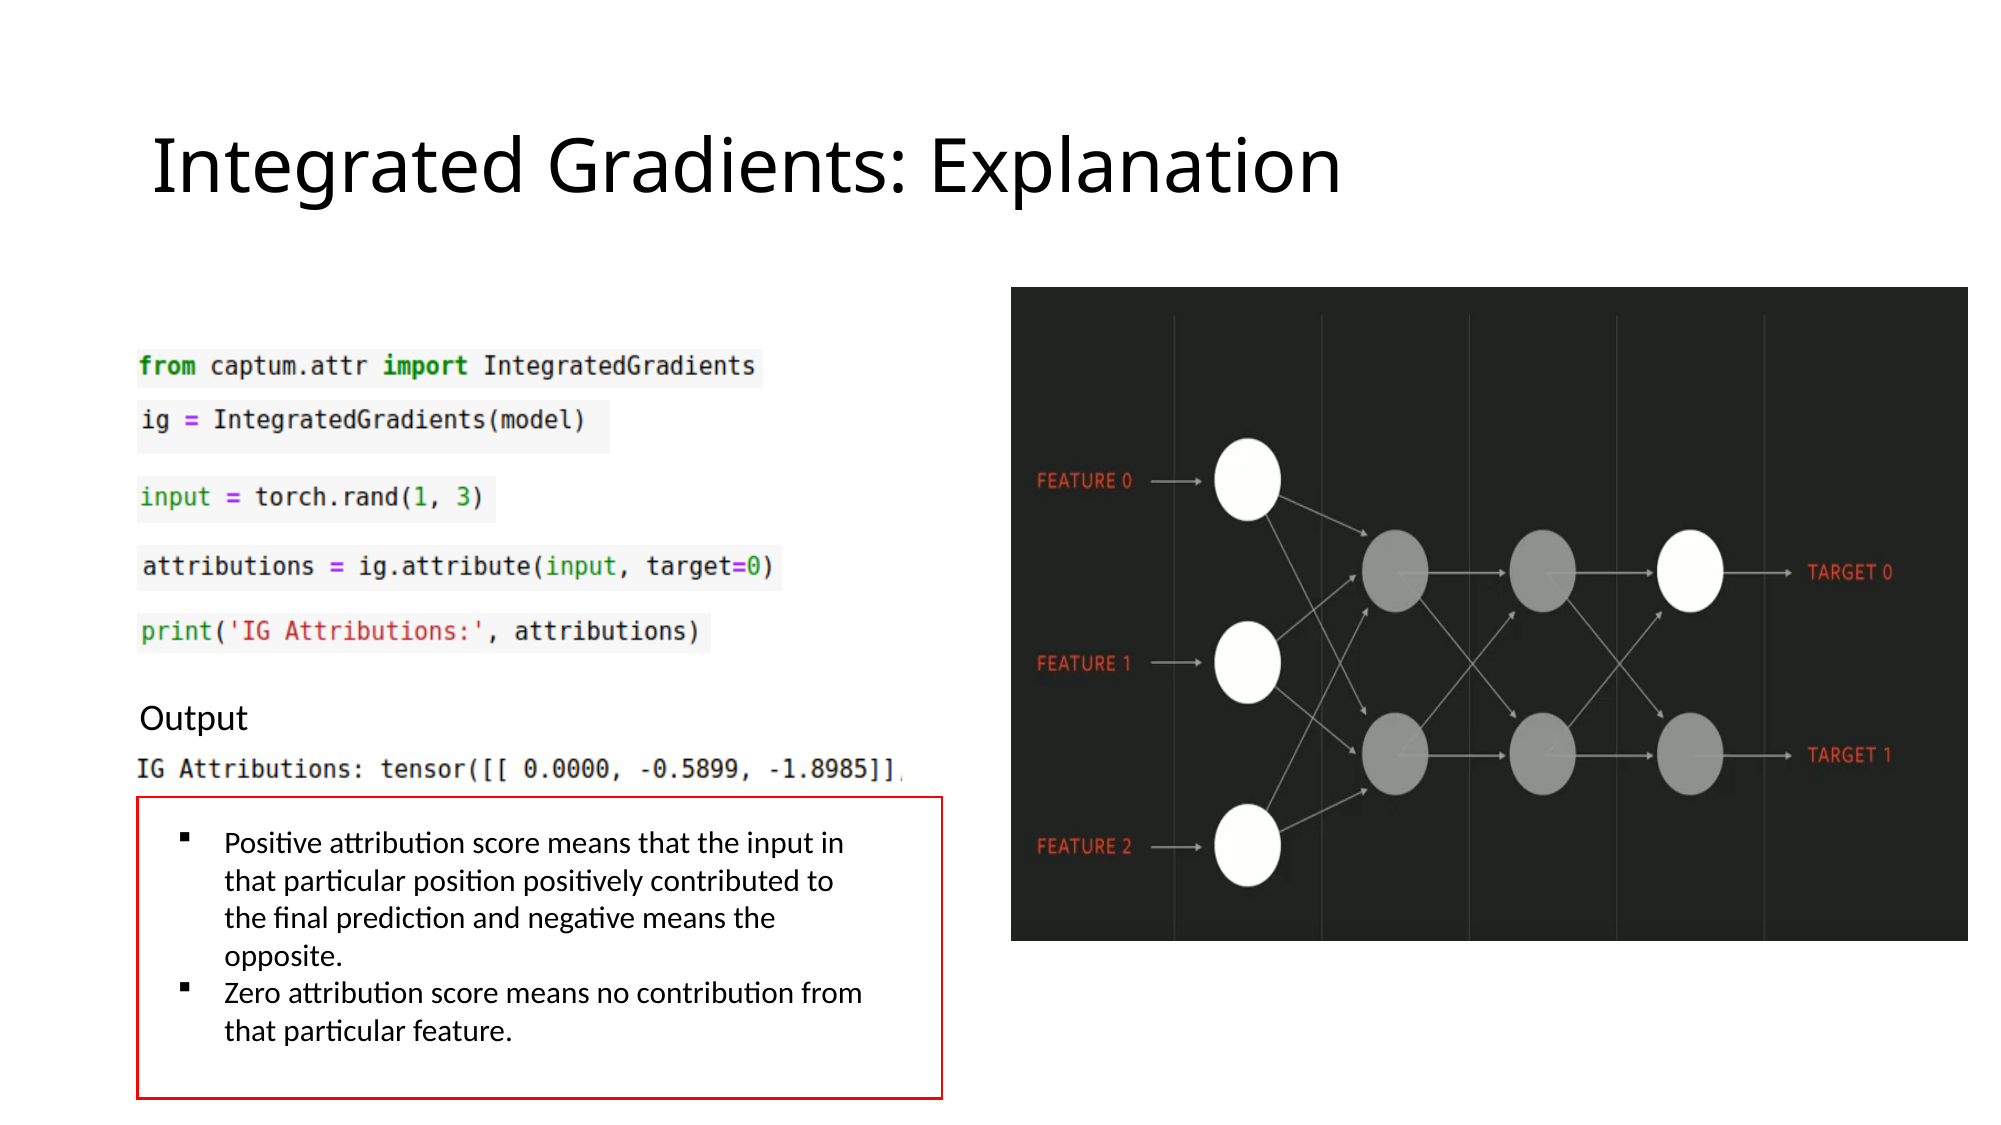

# Integrated Gradients: Explanation
Output
Positive attribution score means that the input in that particular position positively contributed to the final prediction and negative means the opposite.
Zero attribution score means no contribution from that particular feature.